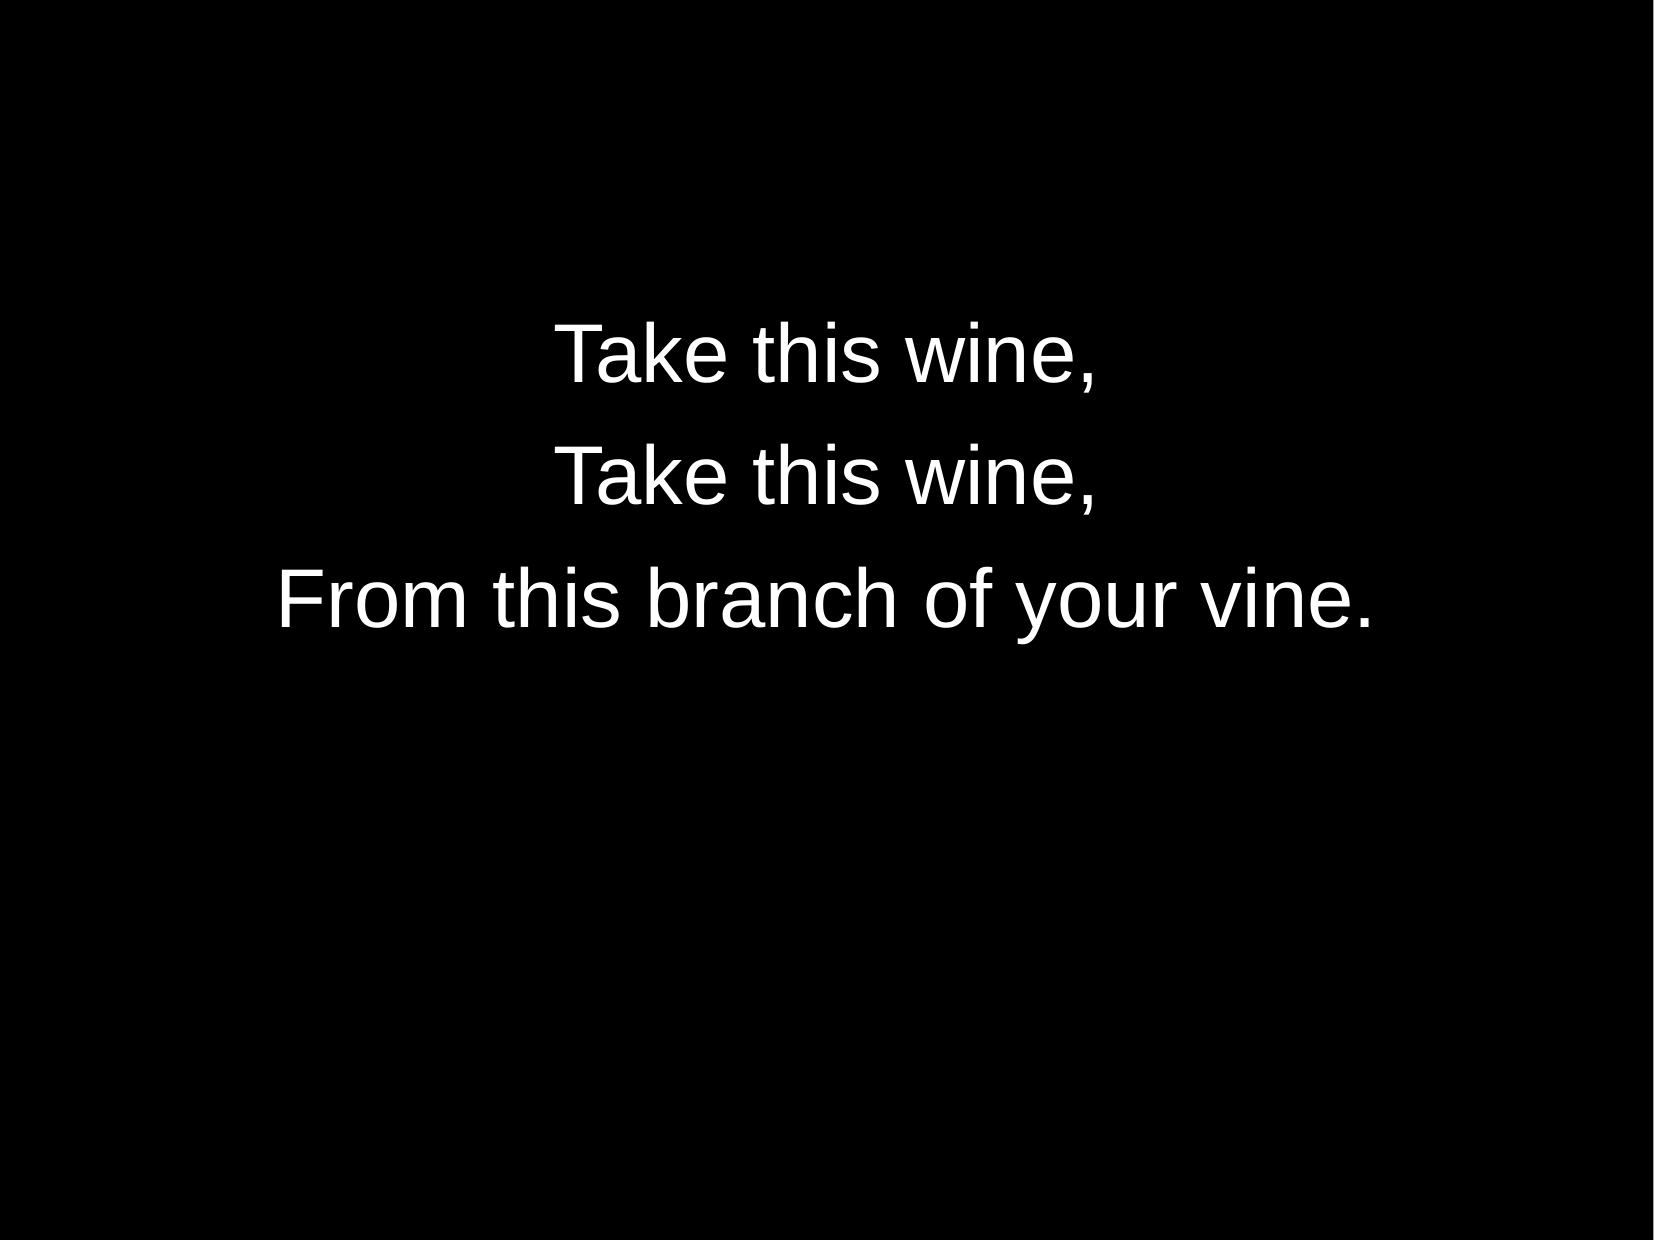

#
Take this wine,
Take this wine,
From this branch of your vine.